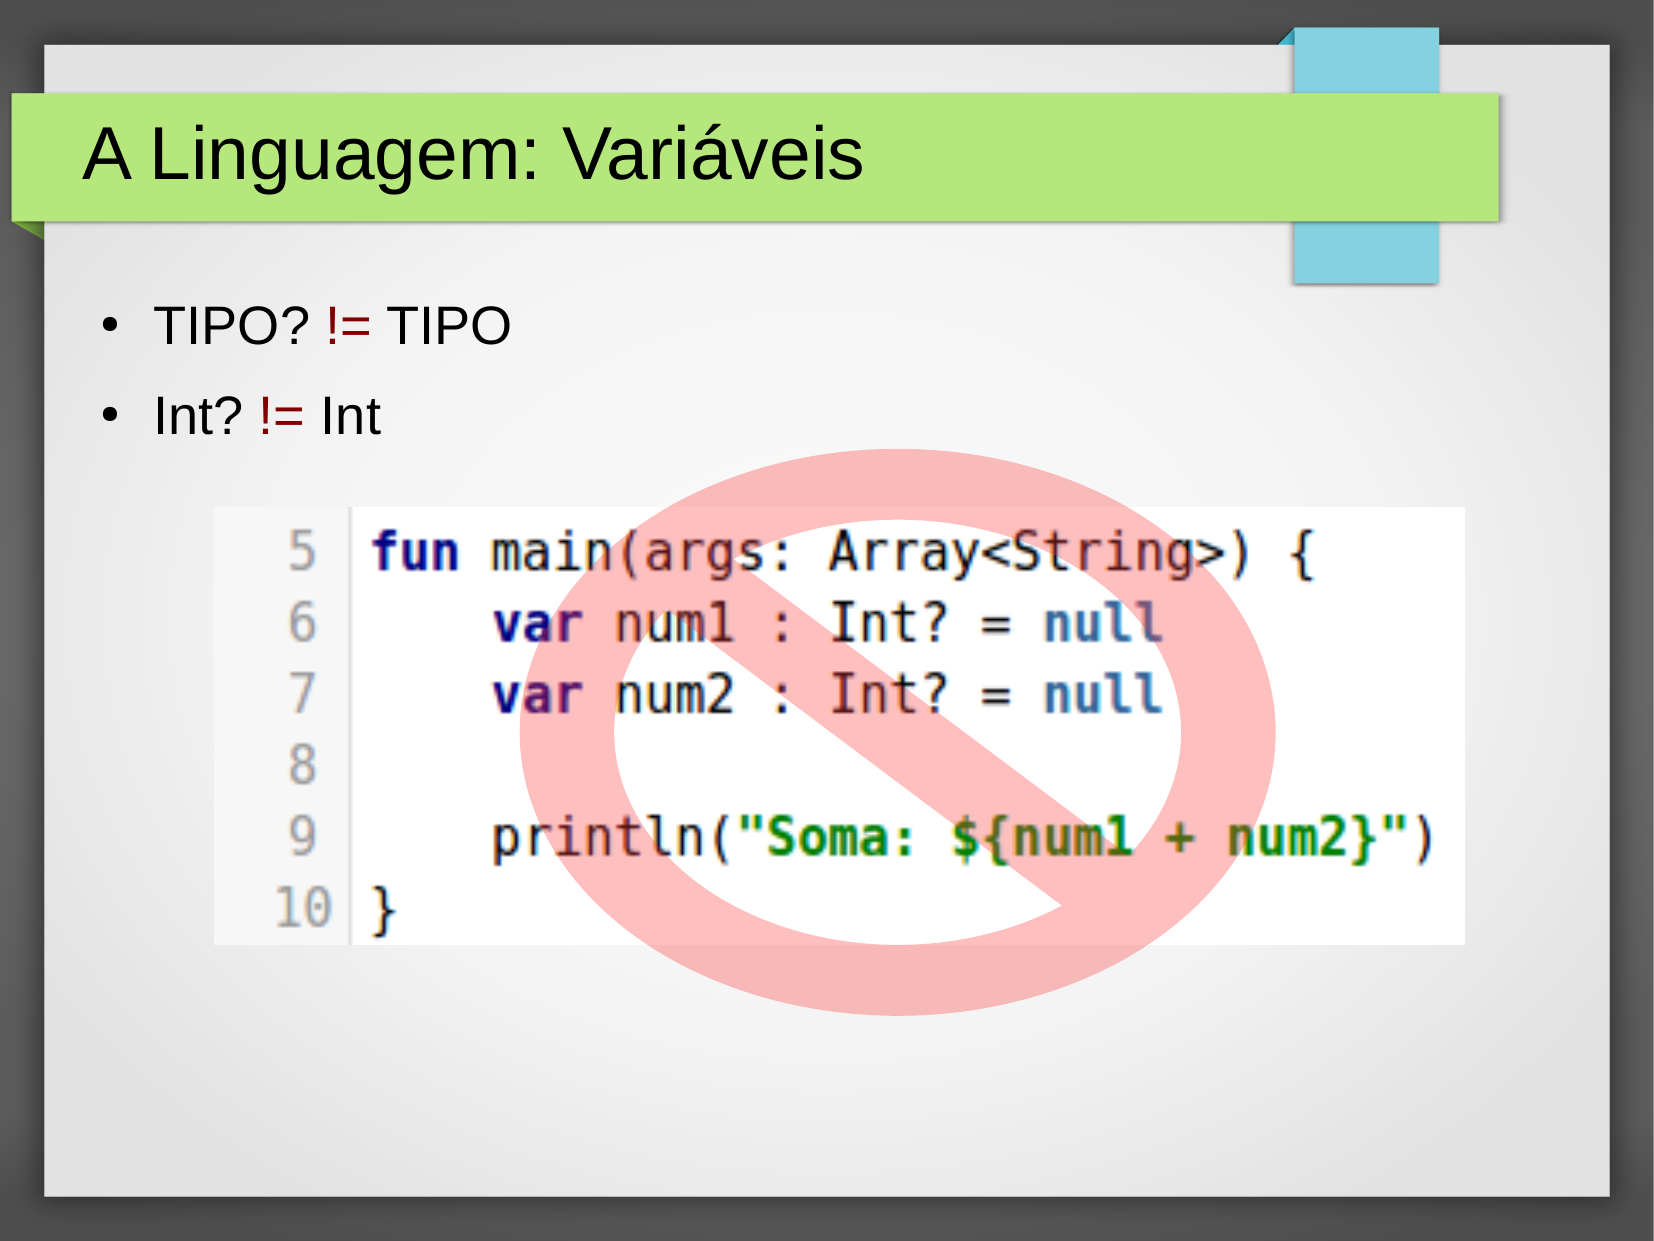

# A Linguagem: Variáveis
TIPO? != TIPO
Int? != Int